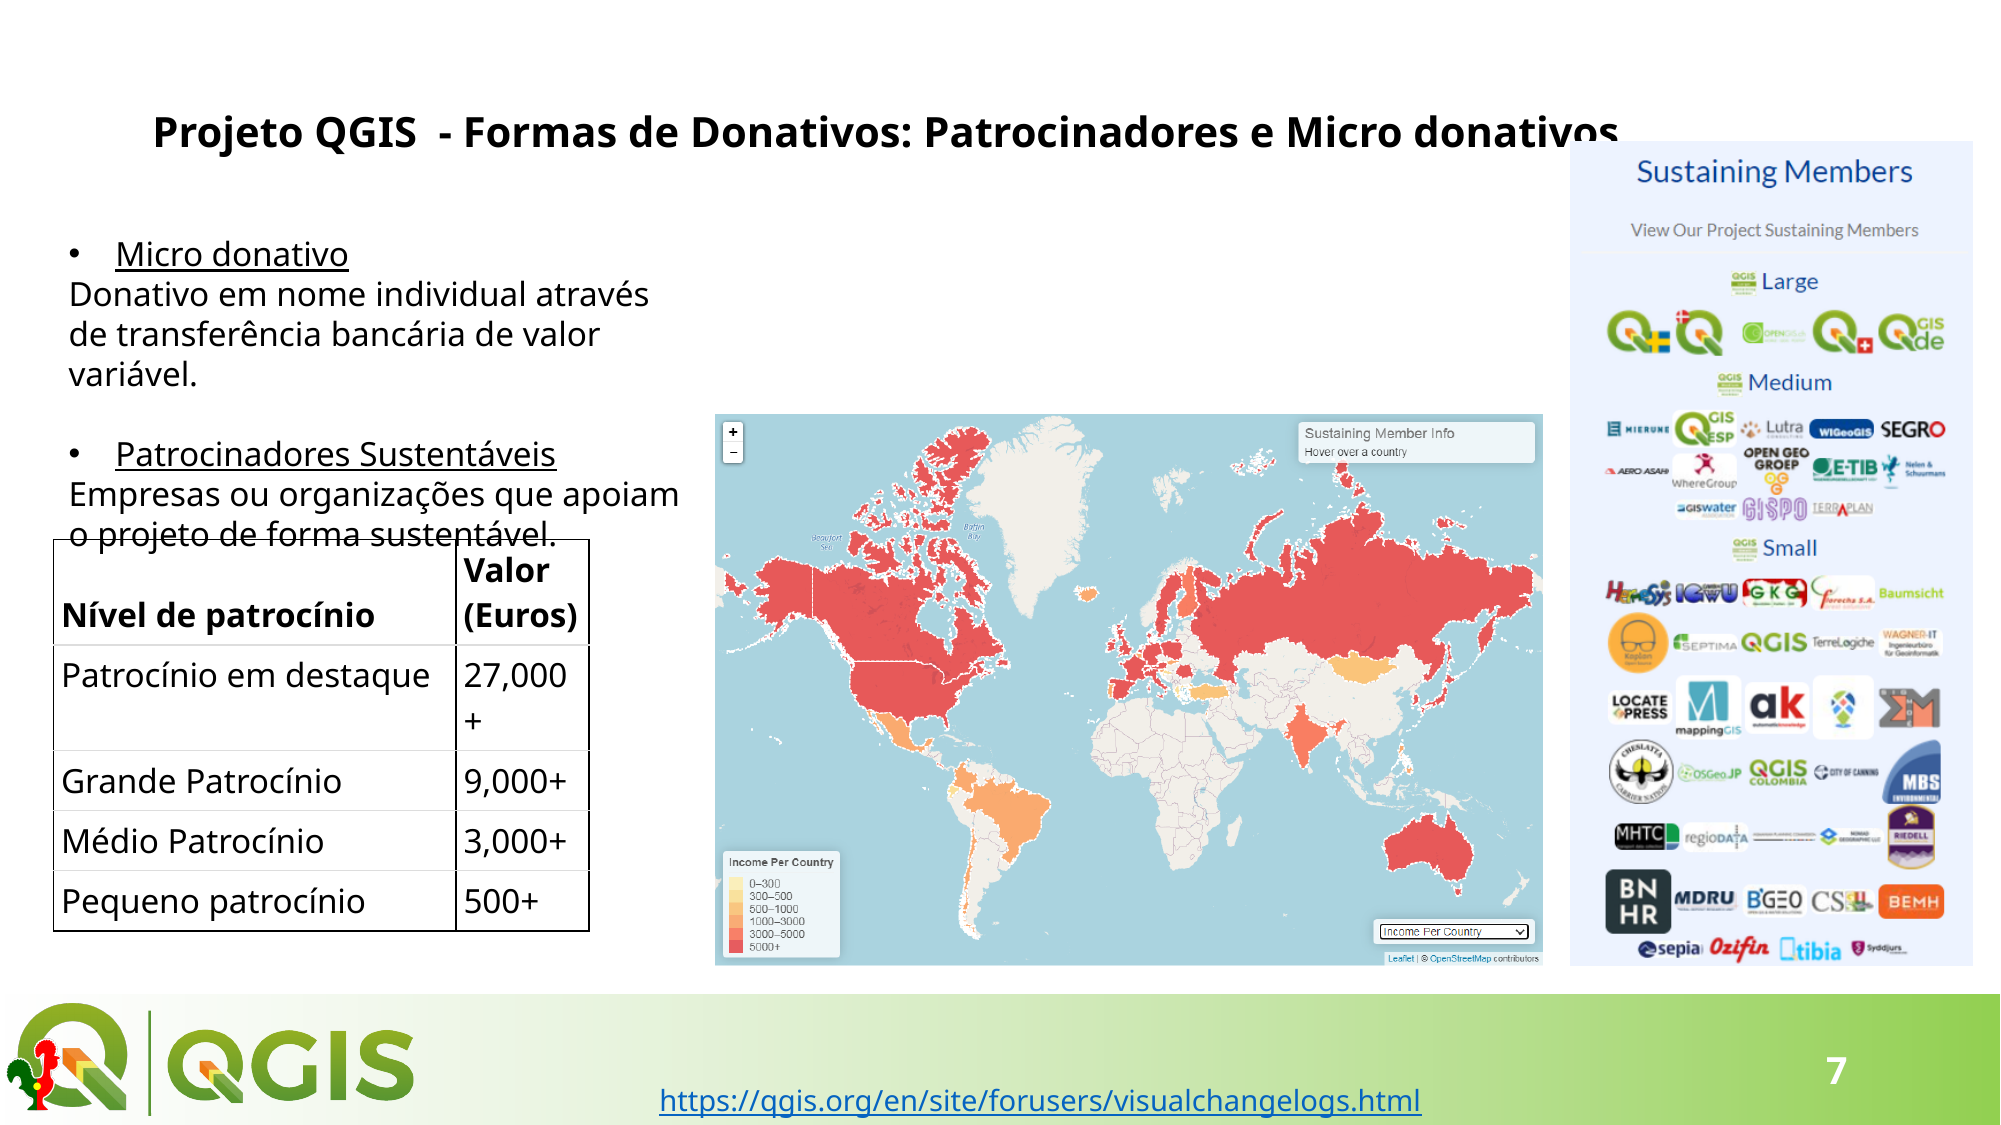

# Projeto QGIS - Formas de Donativos: Patrocinadores e Micro donativos
Micro donativo
Donativo em nome individual através de transferência bancária de valor variável.
Patrocinadores Sustentáveis
Empresas ou organizações que apoiam o projeto de forma sustentável.
| Nível de patrocínio | Valor (Euros) |
| --- | --- |
| Patrocínio em destaque | 27,000+ |
| Grande Patrocínio | 9,000+ |
| Médio Patrocínio | 3,000+ |
| Pequeno patrocínio | 500+ |
https://qgis.org/en/site/forusers/visualchangelogs.html